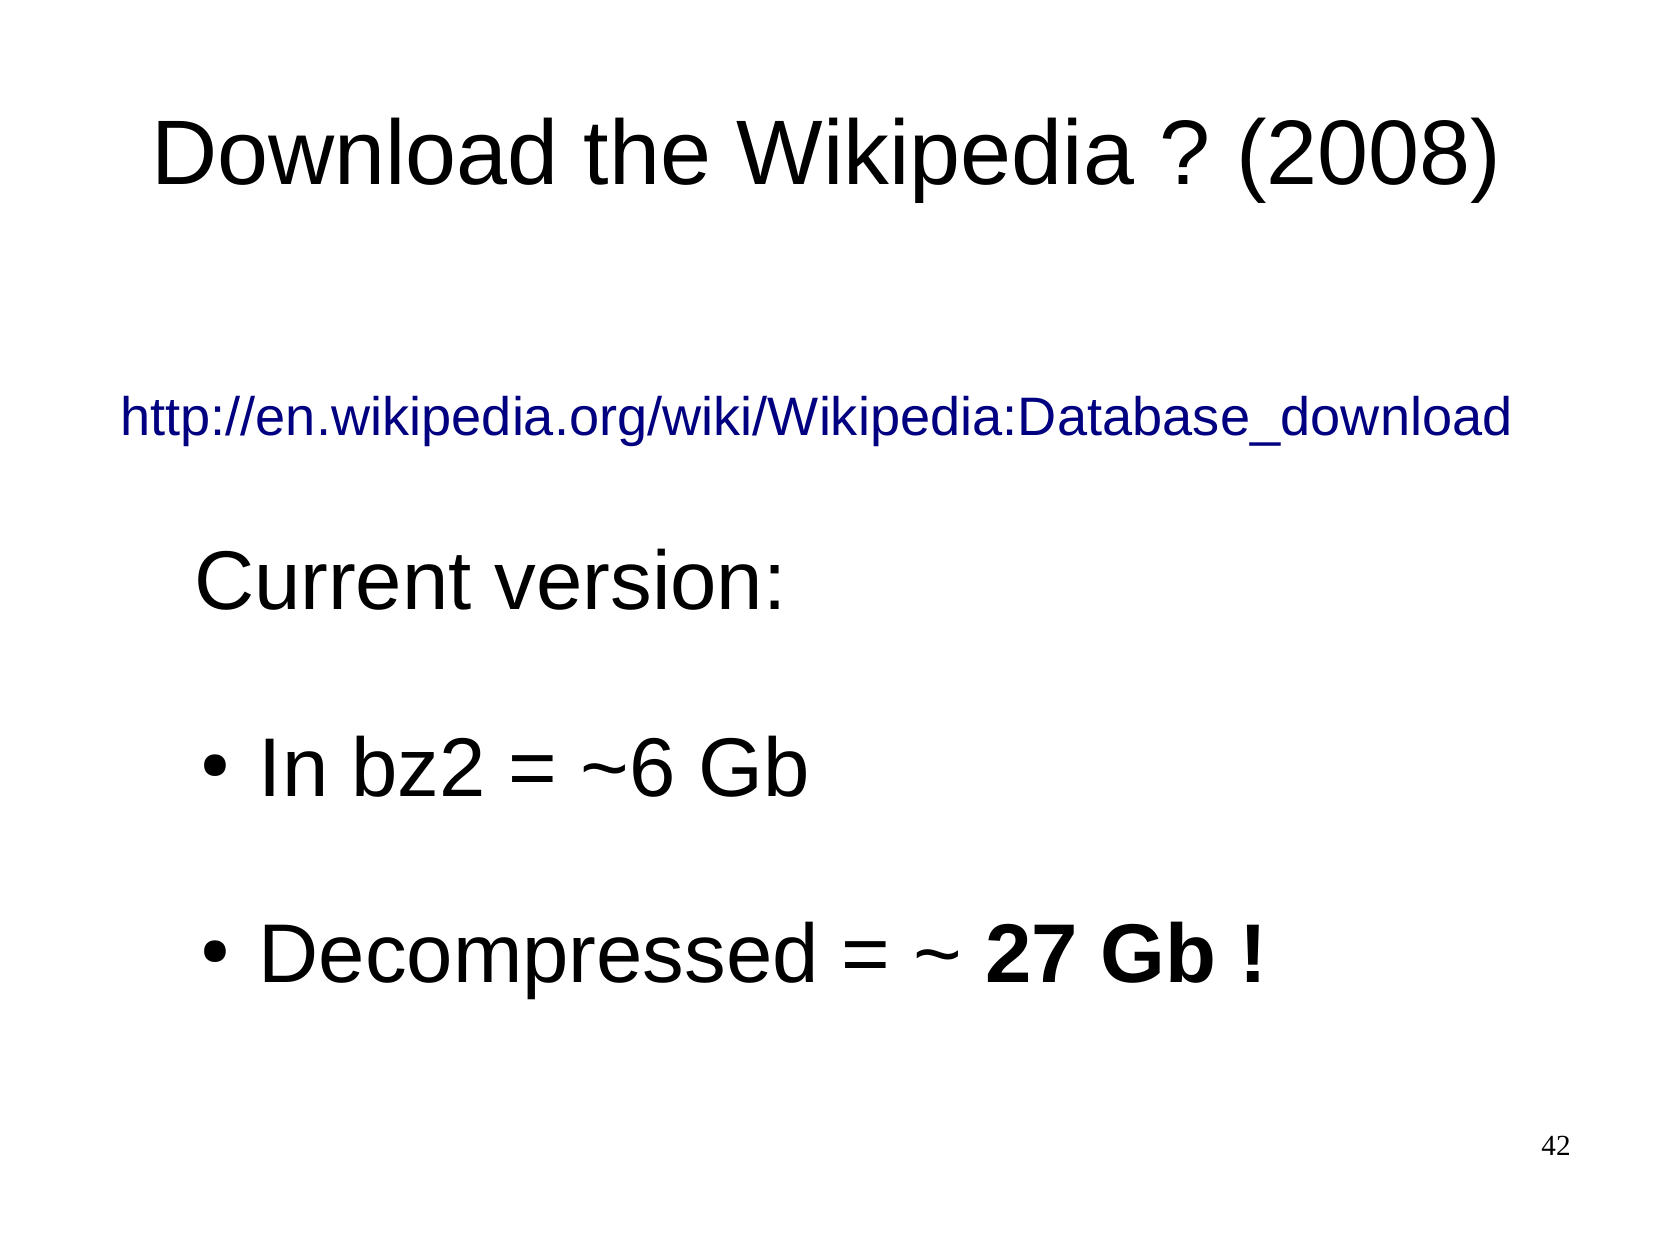

# Download the Wikipedia ? (2008)
http://en.wikipedia.org/wiki/Wikipedia:Database_download
Current version:
 In bz2 = ~6 Gb
 Decompressed = ~ 27 Gb !
42